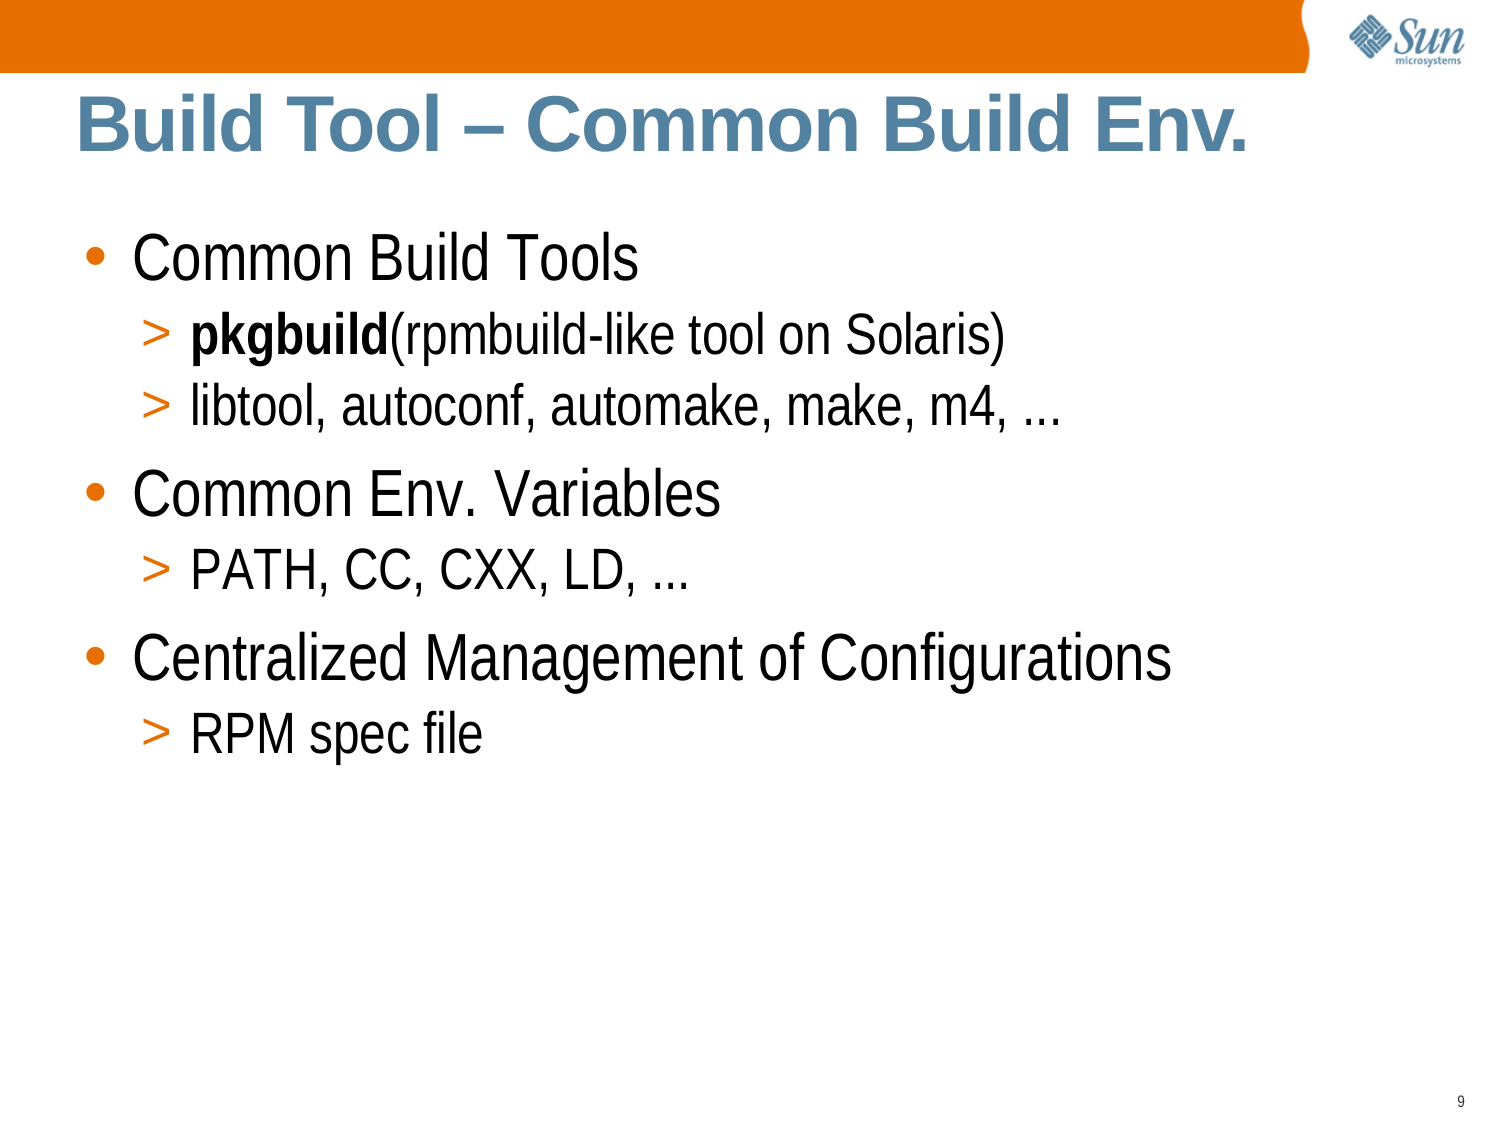

# Build Tool – Common Build Env.
Common Build Tools
pkgbuild(rpmbuild-like tool on Solaris)
libtool, autoconf, automake, make, m4, ...
Common Env. Variables
PATH, CC, CXX, LD, ...
Centralized Management of Configurations
RPM spec file